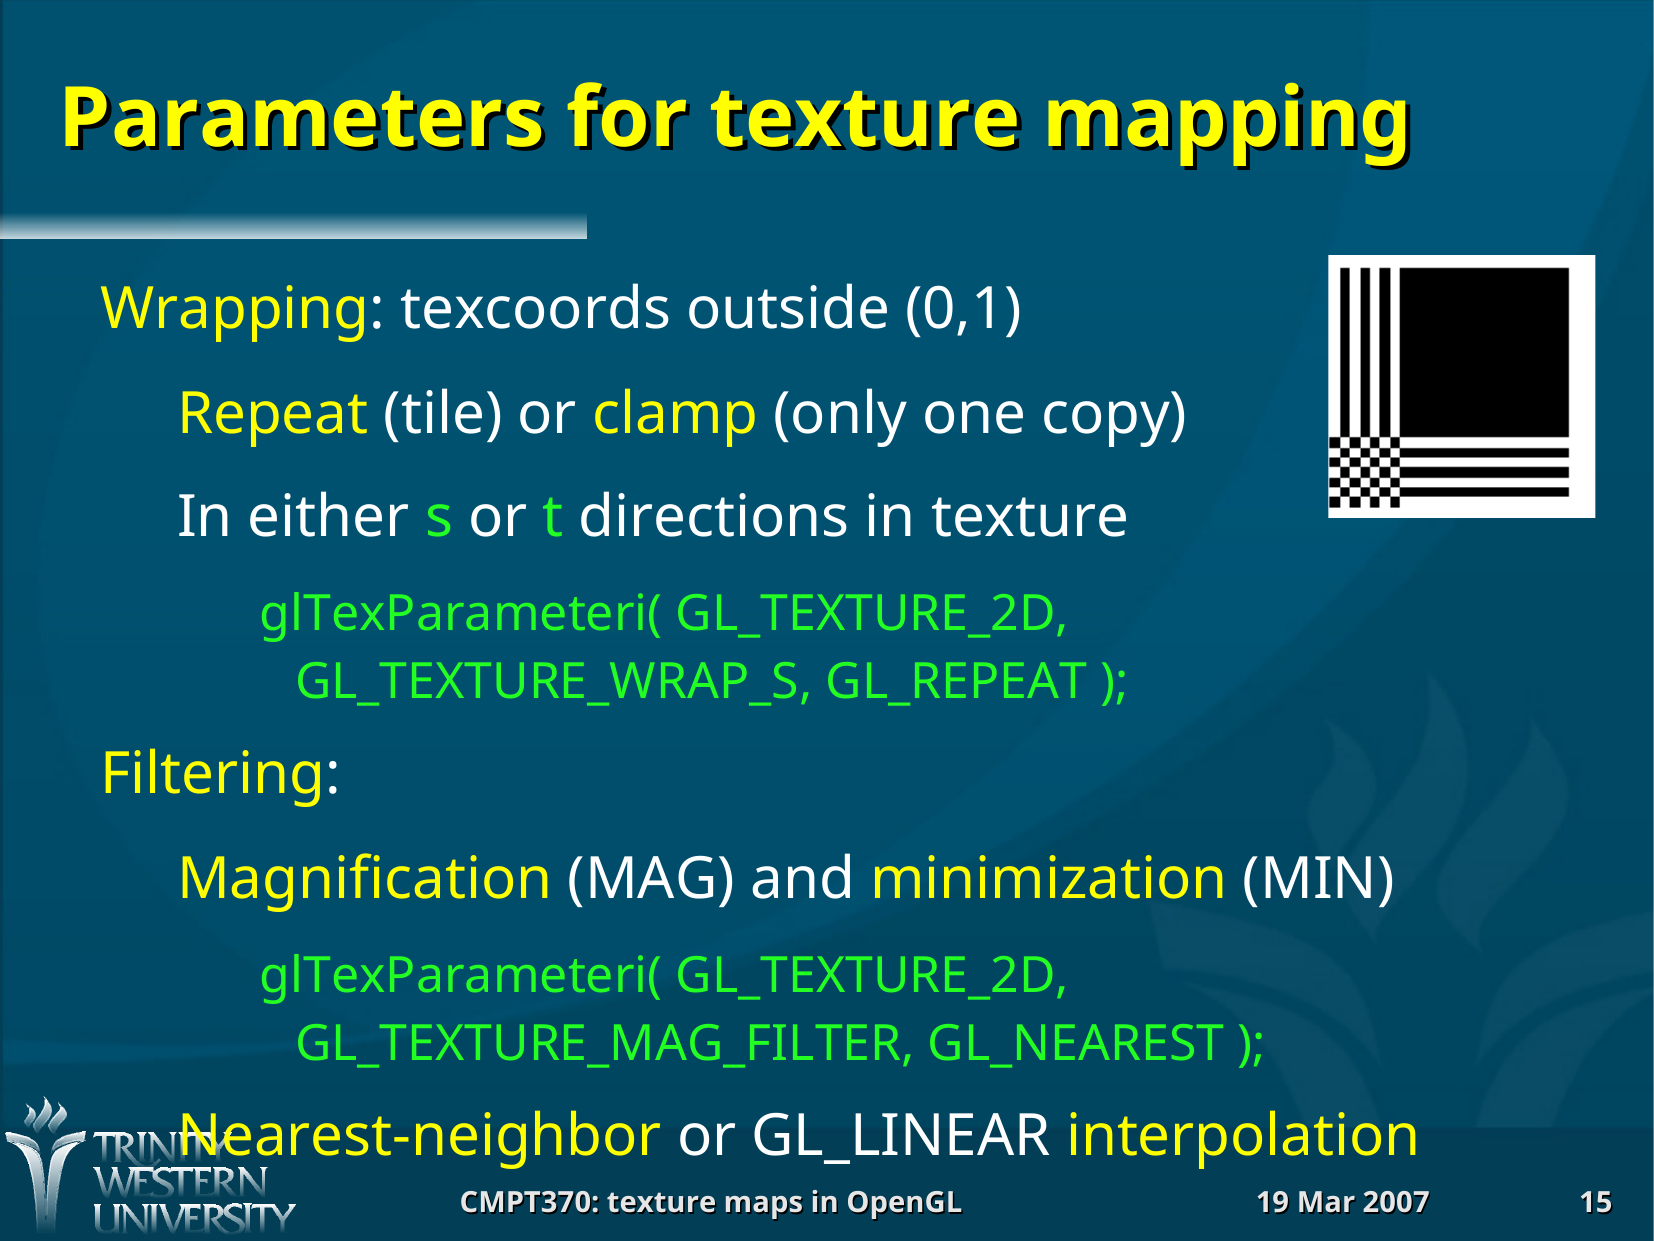

# Parameters for texture mapping
Wrapping: texcoords outside (0,1)
Repeat (tile) or clamp (only one copy)
In either s or t directions in texture
glTexParameteri( GL_TEXTURE_2D, GL_TEXTURE_WRAP_S, GL_REPEAT );
Filtering:
Magnification (MAG) and minimization (MIN)
glTexParameteri( GL_TEXTURE_2D,
GL_TEXTURE_MAG_FILTER, GL_NEAREST );
Nearest-neighbor or GL_LINEAR interpolation
CMPT370: texture maps in OpenGL
19 Mar 2007
15